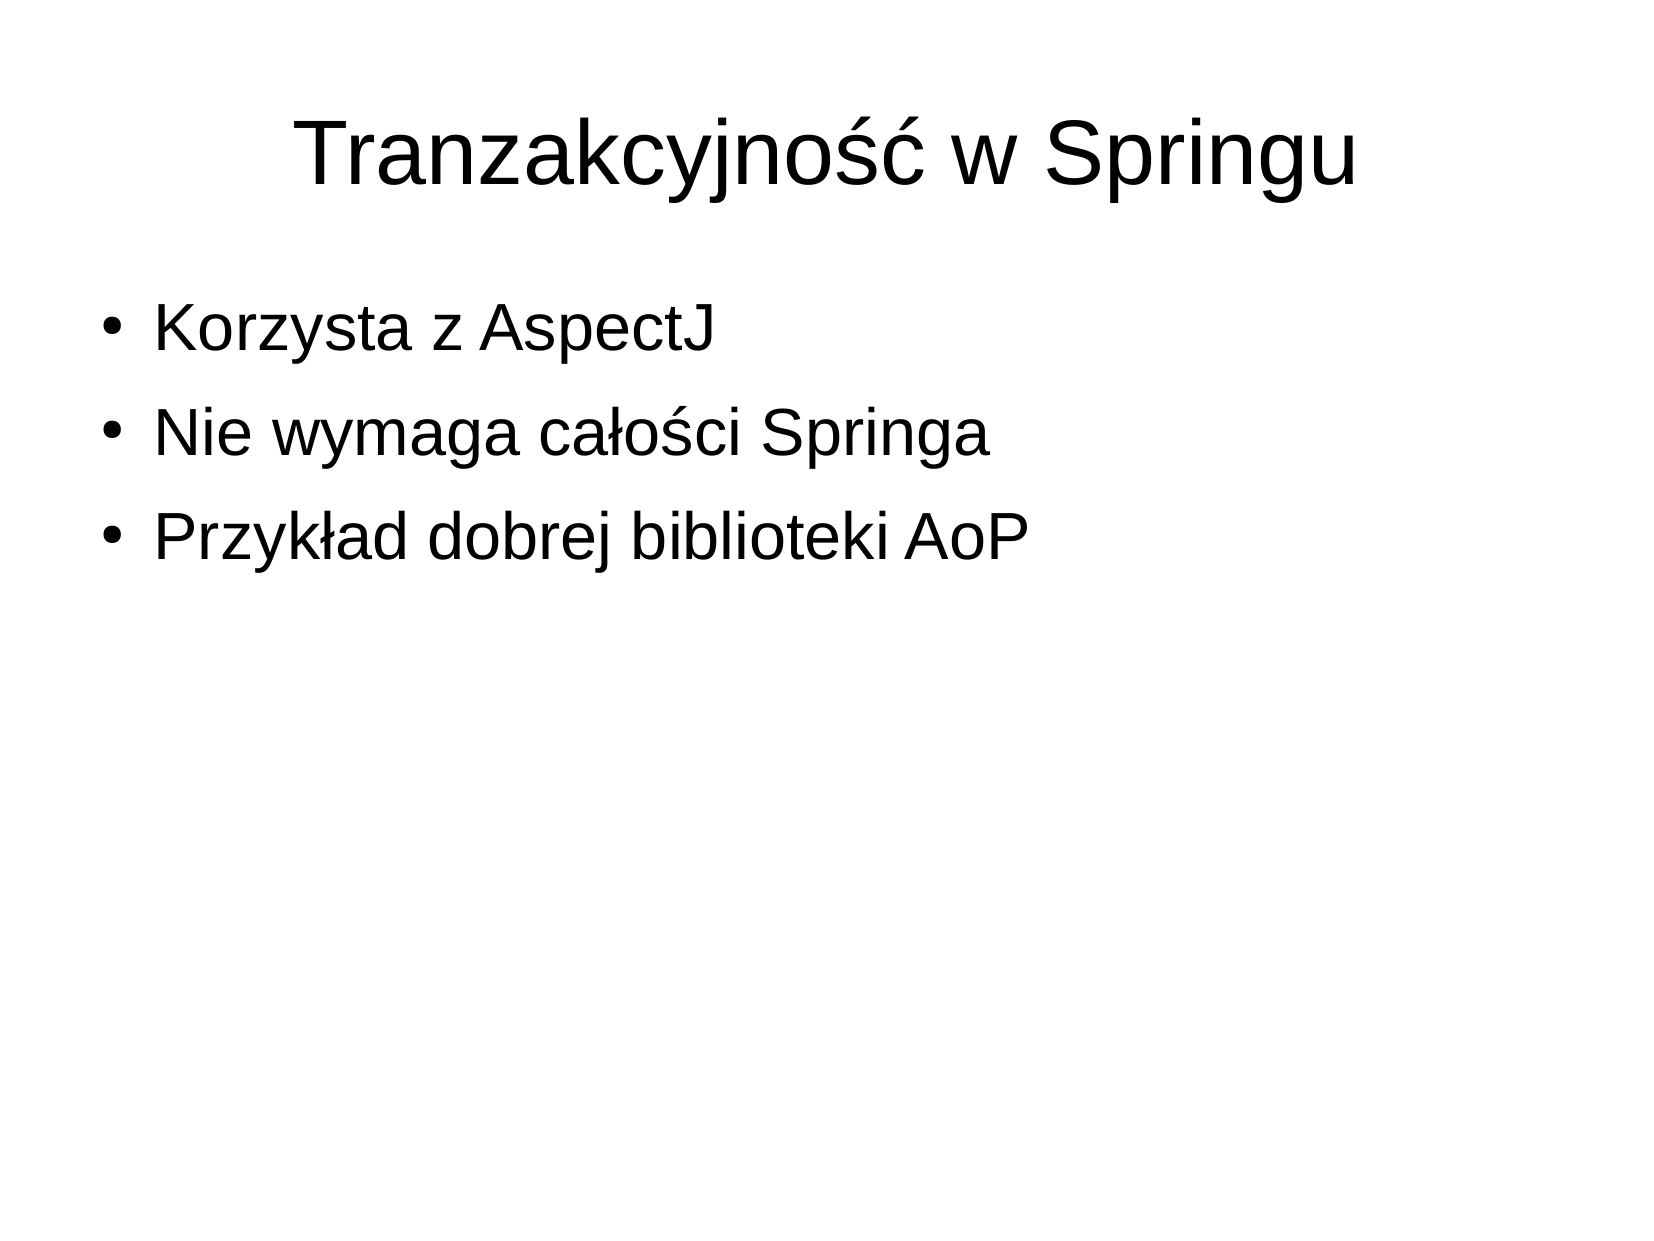

# Tranzakcyjność w Springu
Korzysta z AspectJ
Nie wymaga całości Springa
Przykład dobrej biblioteki AoP